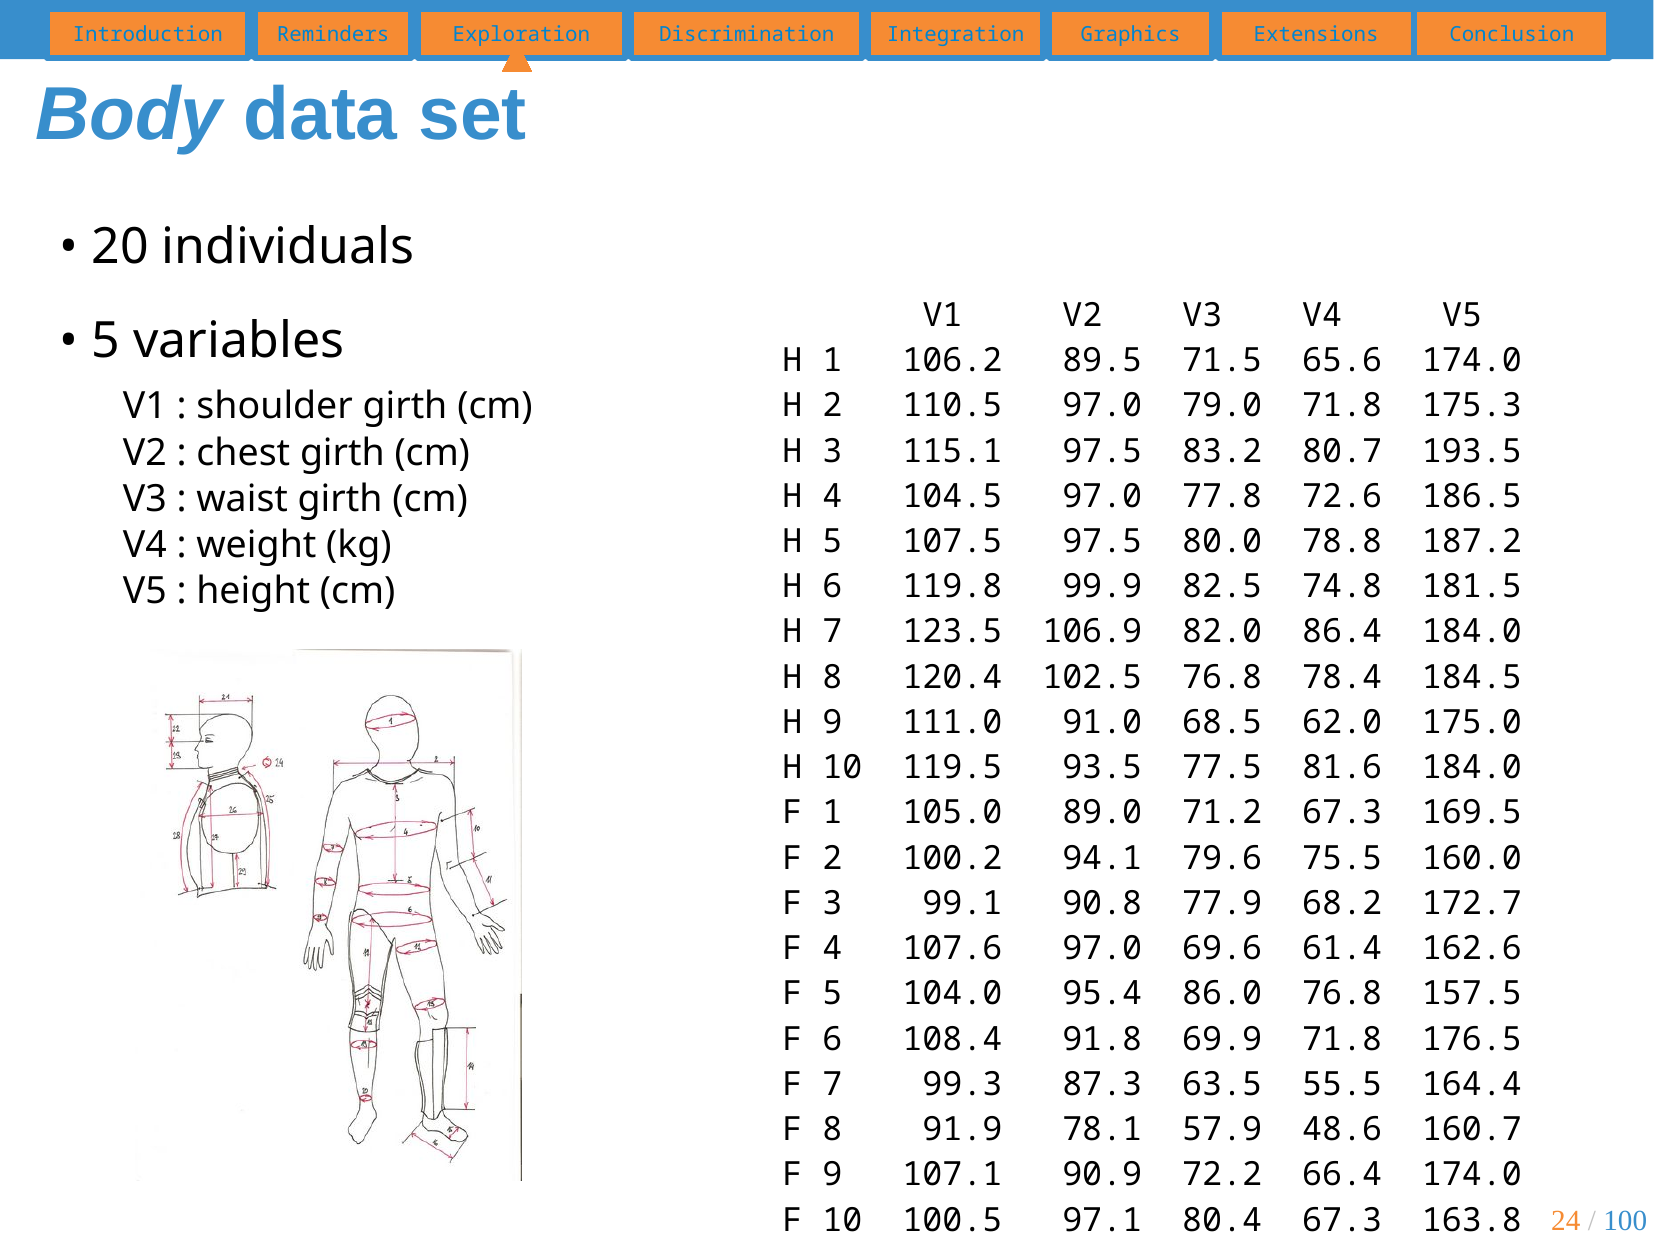

# Body data set
 20 individuals
 5 variables
 V1 V2 V3 V4 V5
H 1 106.2 89.5 71.5 65.6 174.0
H 2 110.5 97.0 79.0 71.8 175.3
H 3 115.1 97.5 83.2 80.7 193.5
H 4 104.5 97.0 77.8 72.6 186.5
H 5 107.5 97.5 80.0 78.8 187.2
H 6 119.8 99.9 82.5 74.8 181.5
H 7 123.5 106.9 82.0 86.4 184.0
H 8 120.4 102.5 76.8 78.4 184.5
H 9 111.0 91.0 68.5 62.0 175.0
H 10 119.5 93.5 77.5 81.6 184.0
F 1 105.0 89.0 71.2 67.3 169.5
F 2 100.2 94.1 79.6 75.5 160.0
F 3 99.1 90.8 77.9 68.2 172.7
F 4 107.6 97.0 69.6 61.4 162.6
F 5 104.0 95.4 86.0 76.8 157.5
F 6 108.4 91.8 69.9 71.8 176.5
F 7 99.3 87.3 63.5 55.5 164.4
F 8 91.9 78.1 57.9 48.6 160.7
F 9 107.1 90.9 72.2 66.4 174.0
F 10 100.5 97.1 80.4 67.3 163.8
V1 : shoulder girth (cm)
V2 : chest girth (cm)
V3 : waist girth (cm)
V4 : weight (kg)
V5 : height (cm)
24